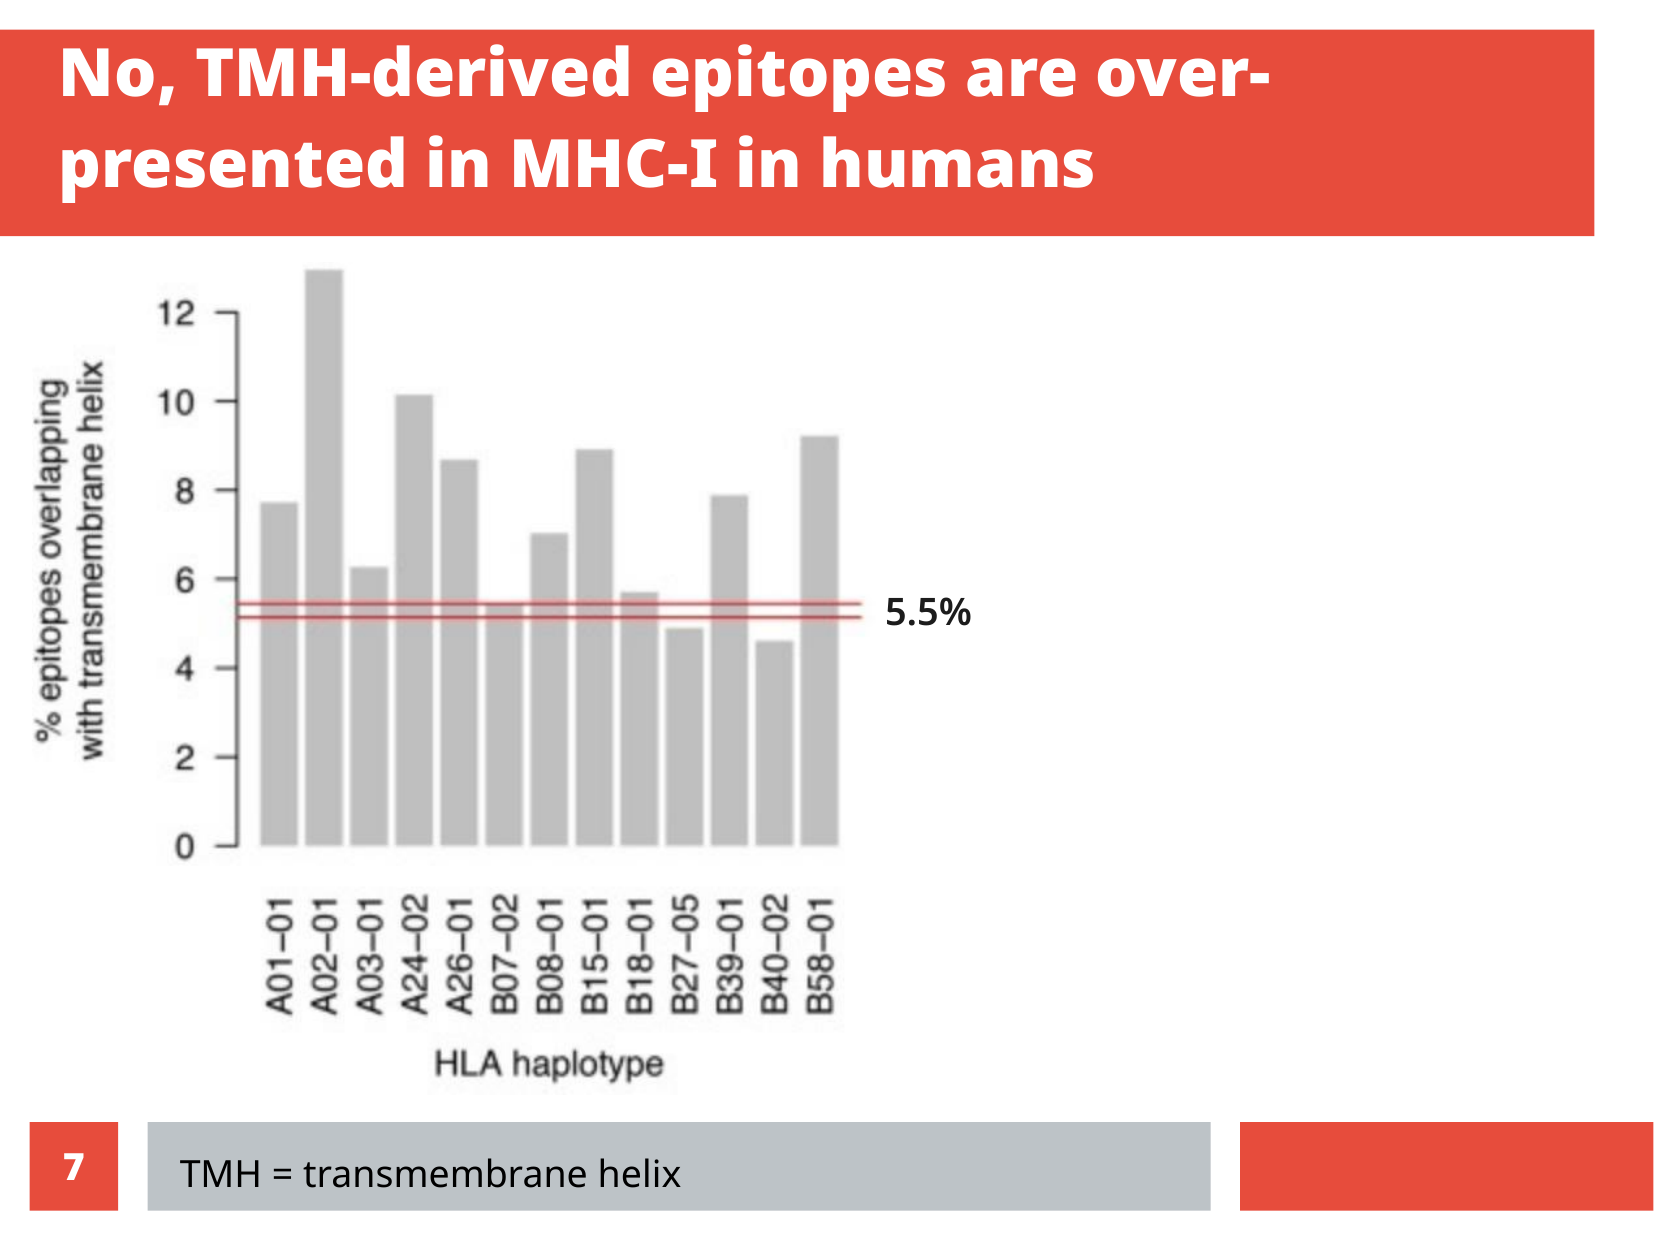

# No, TMH-derived epitopes are over-presented in MHC-I in humans
5.5%
7
TMH = transmembrane helix